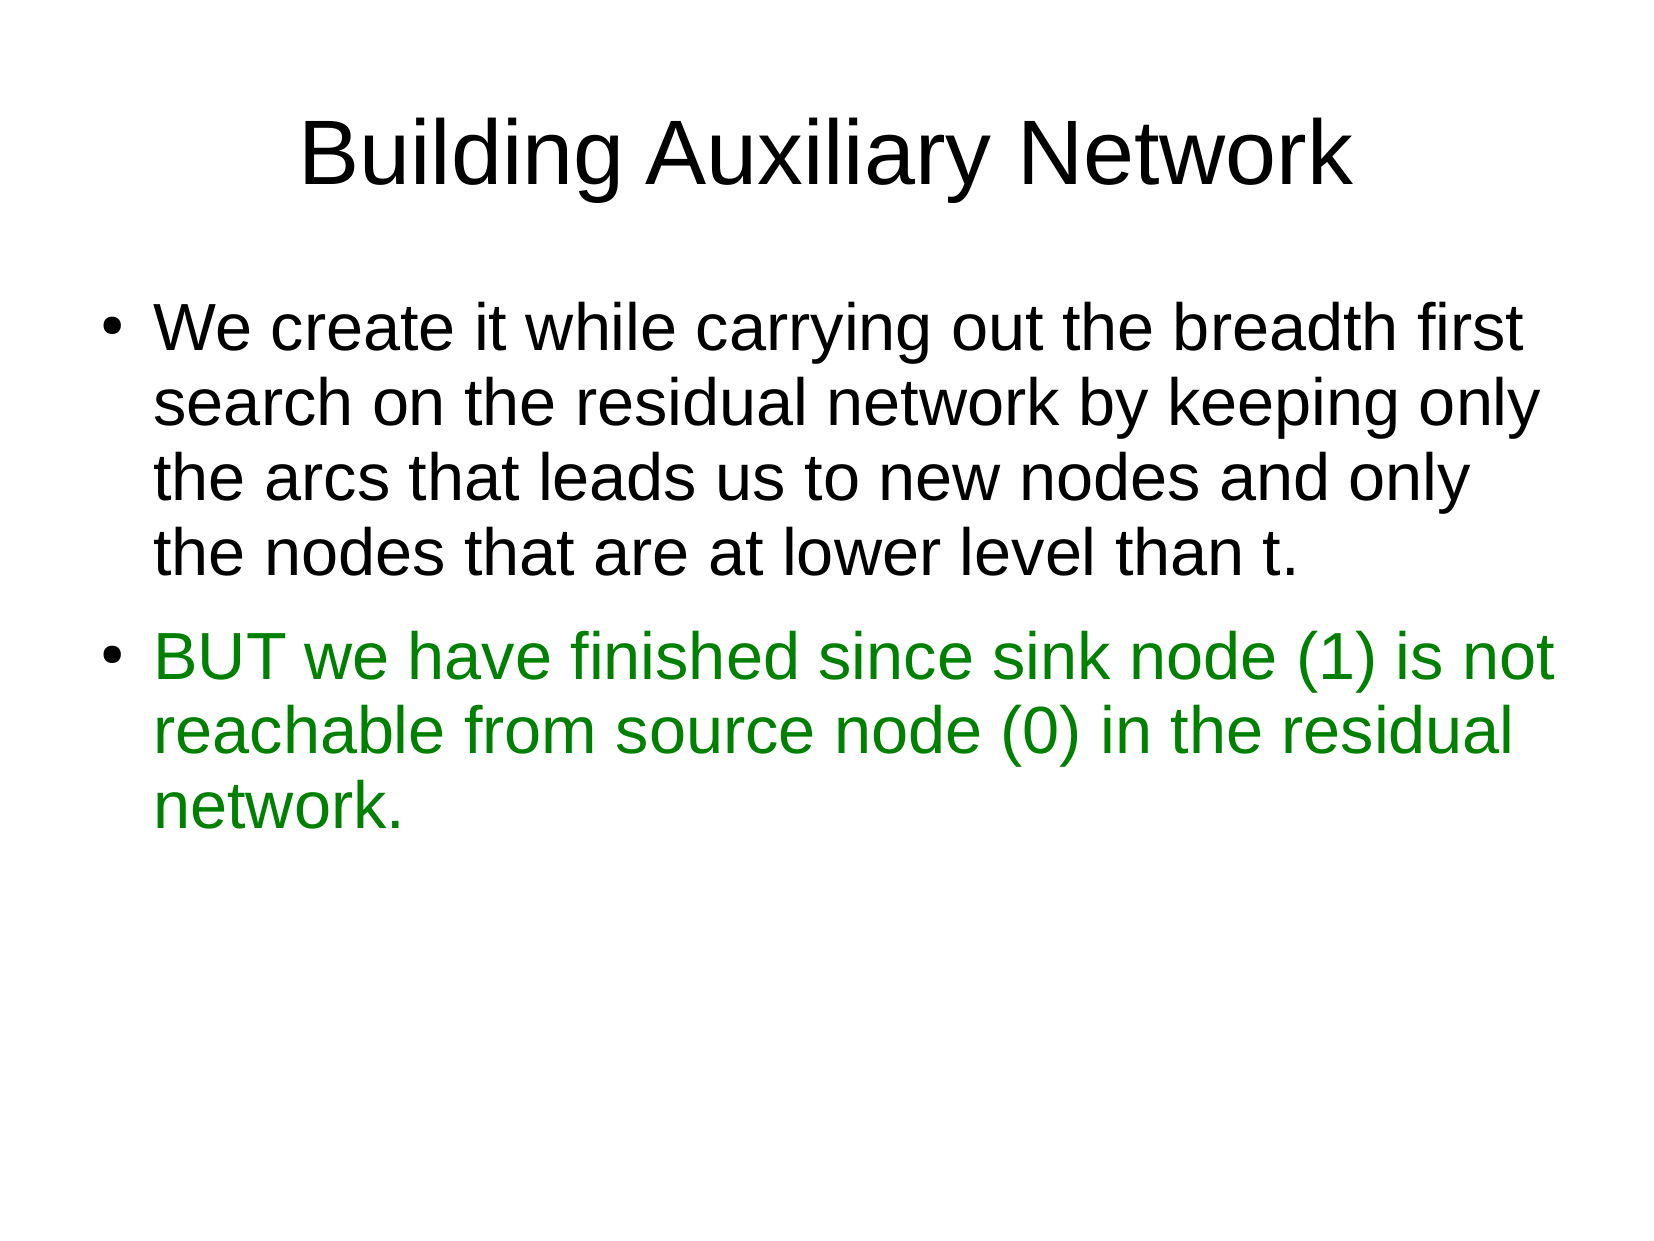

# Building Auxiliary Network
We create it while carrying out the breadth first search on the residual network by keeping only the arcs that leads us to new nodes and only the nodes that are at lower level than t.
BUT we have finished since sink node (1) is not reachable from source node (0) in the residual network.